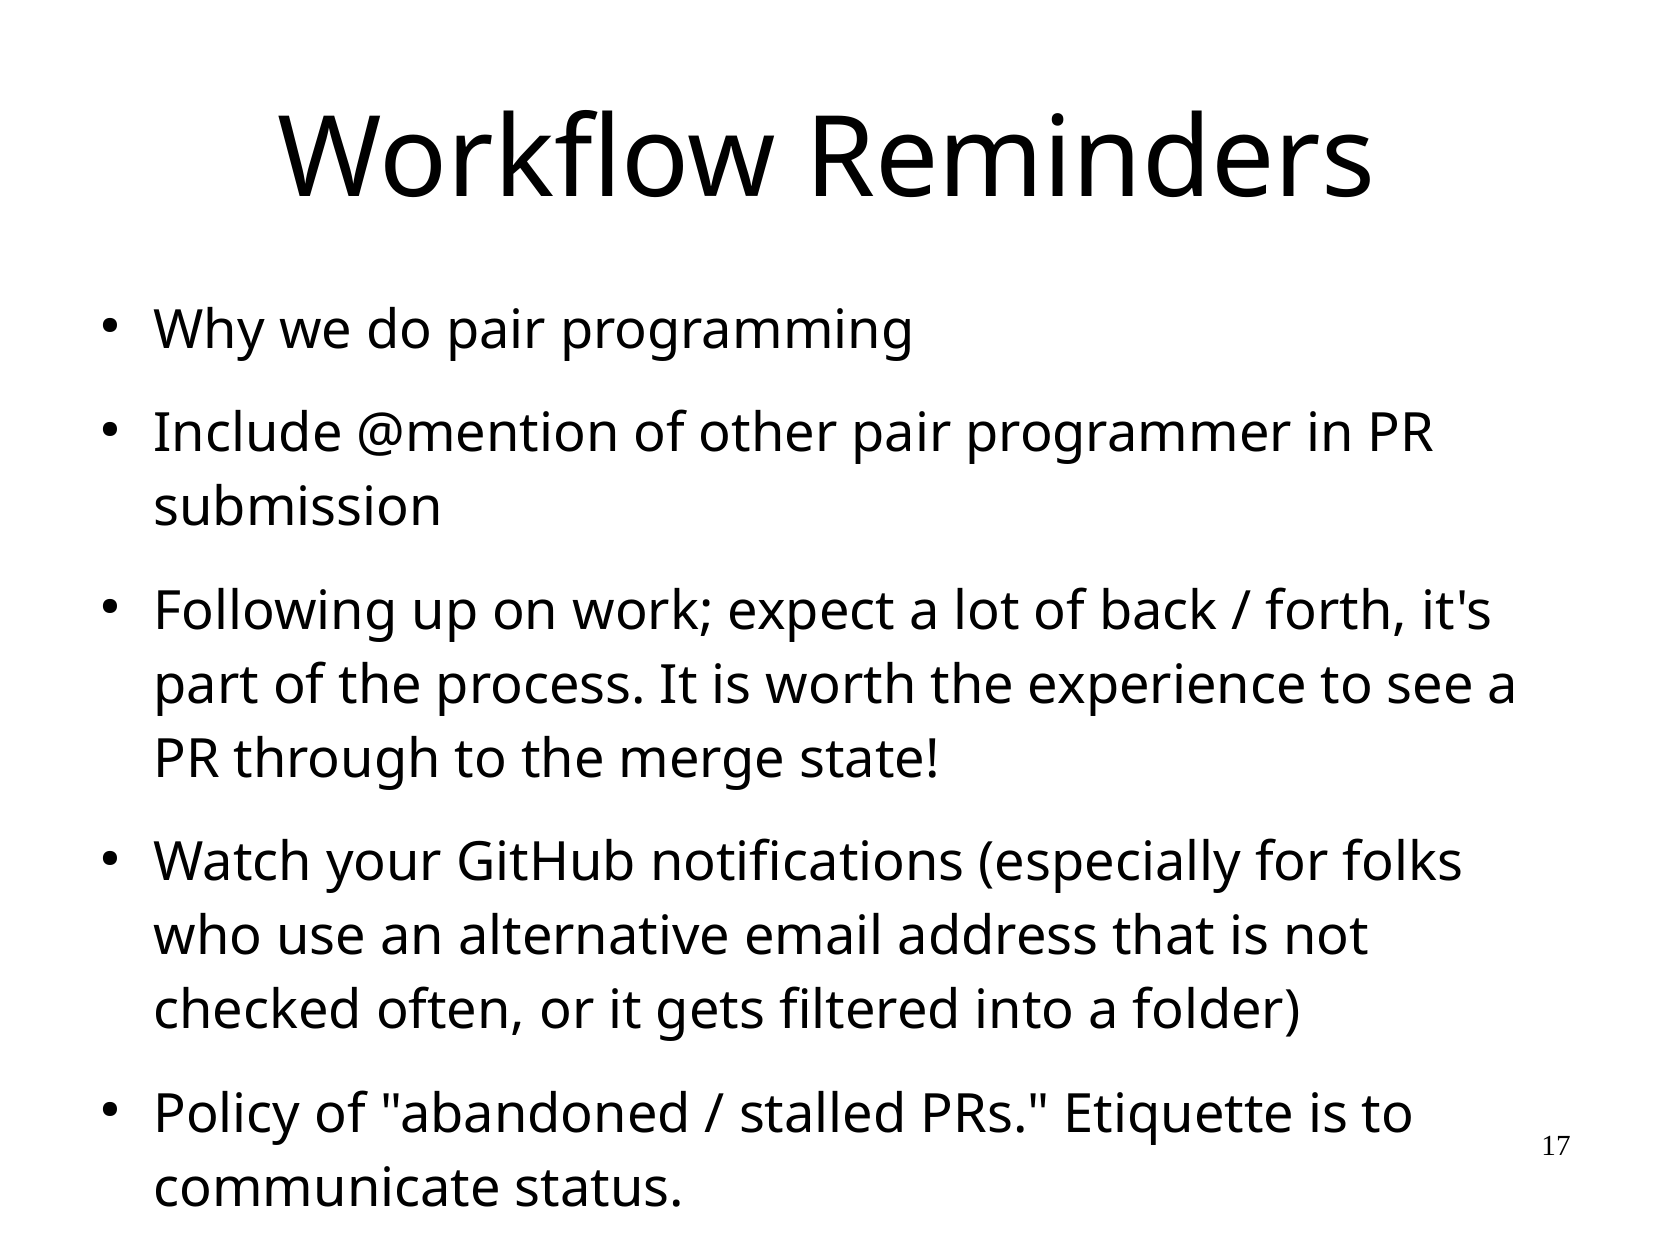

# Workflow Reminders
Why we do pair programming
Include @mention of other pair programmer in PR submission
Following up on work; expect a lot of back / forth, it's part of the process. It is worth the experience to see a PR through to the merge state!
Watch your GitHub notifications (especially for folks who use an alternative email address that is not checked often, or it gets filtered into a folder)
Policy of "abandoned / stalled PRs." Etiquette is to communicate status.
17